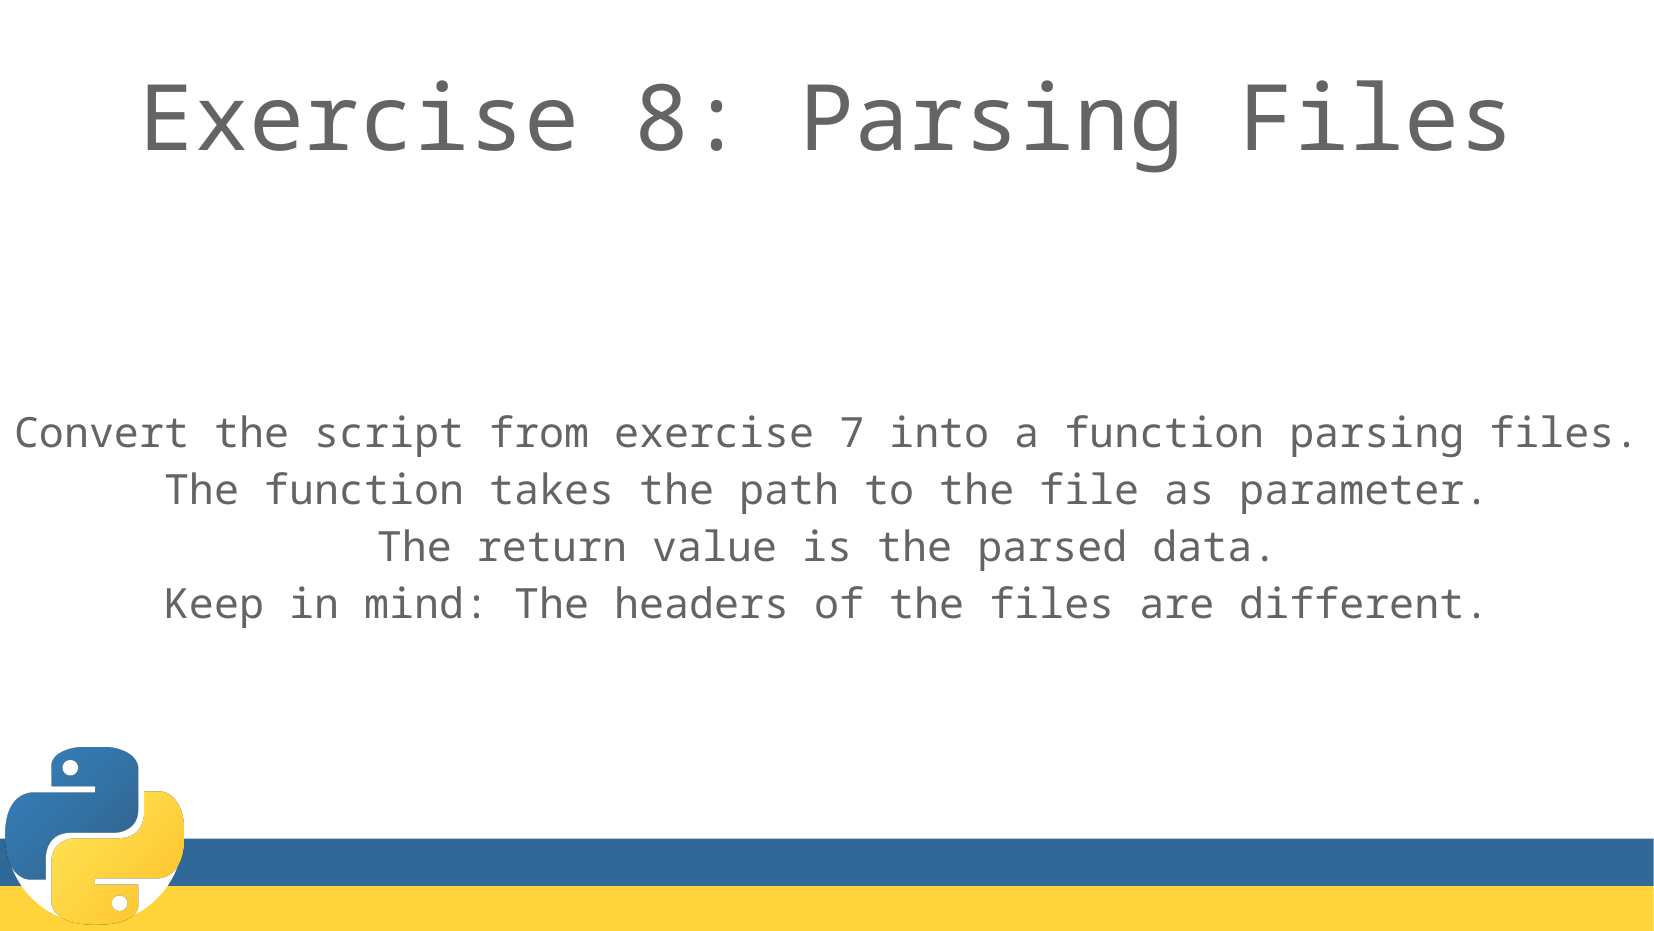

# Exercise 8: Parsing Files
Convert the script from exercise 7 into a function parsing files.
The function takes the path to the file as parameter.
The return value is the parsed data.
Keep in mind: The headers of the files are different.